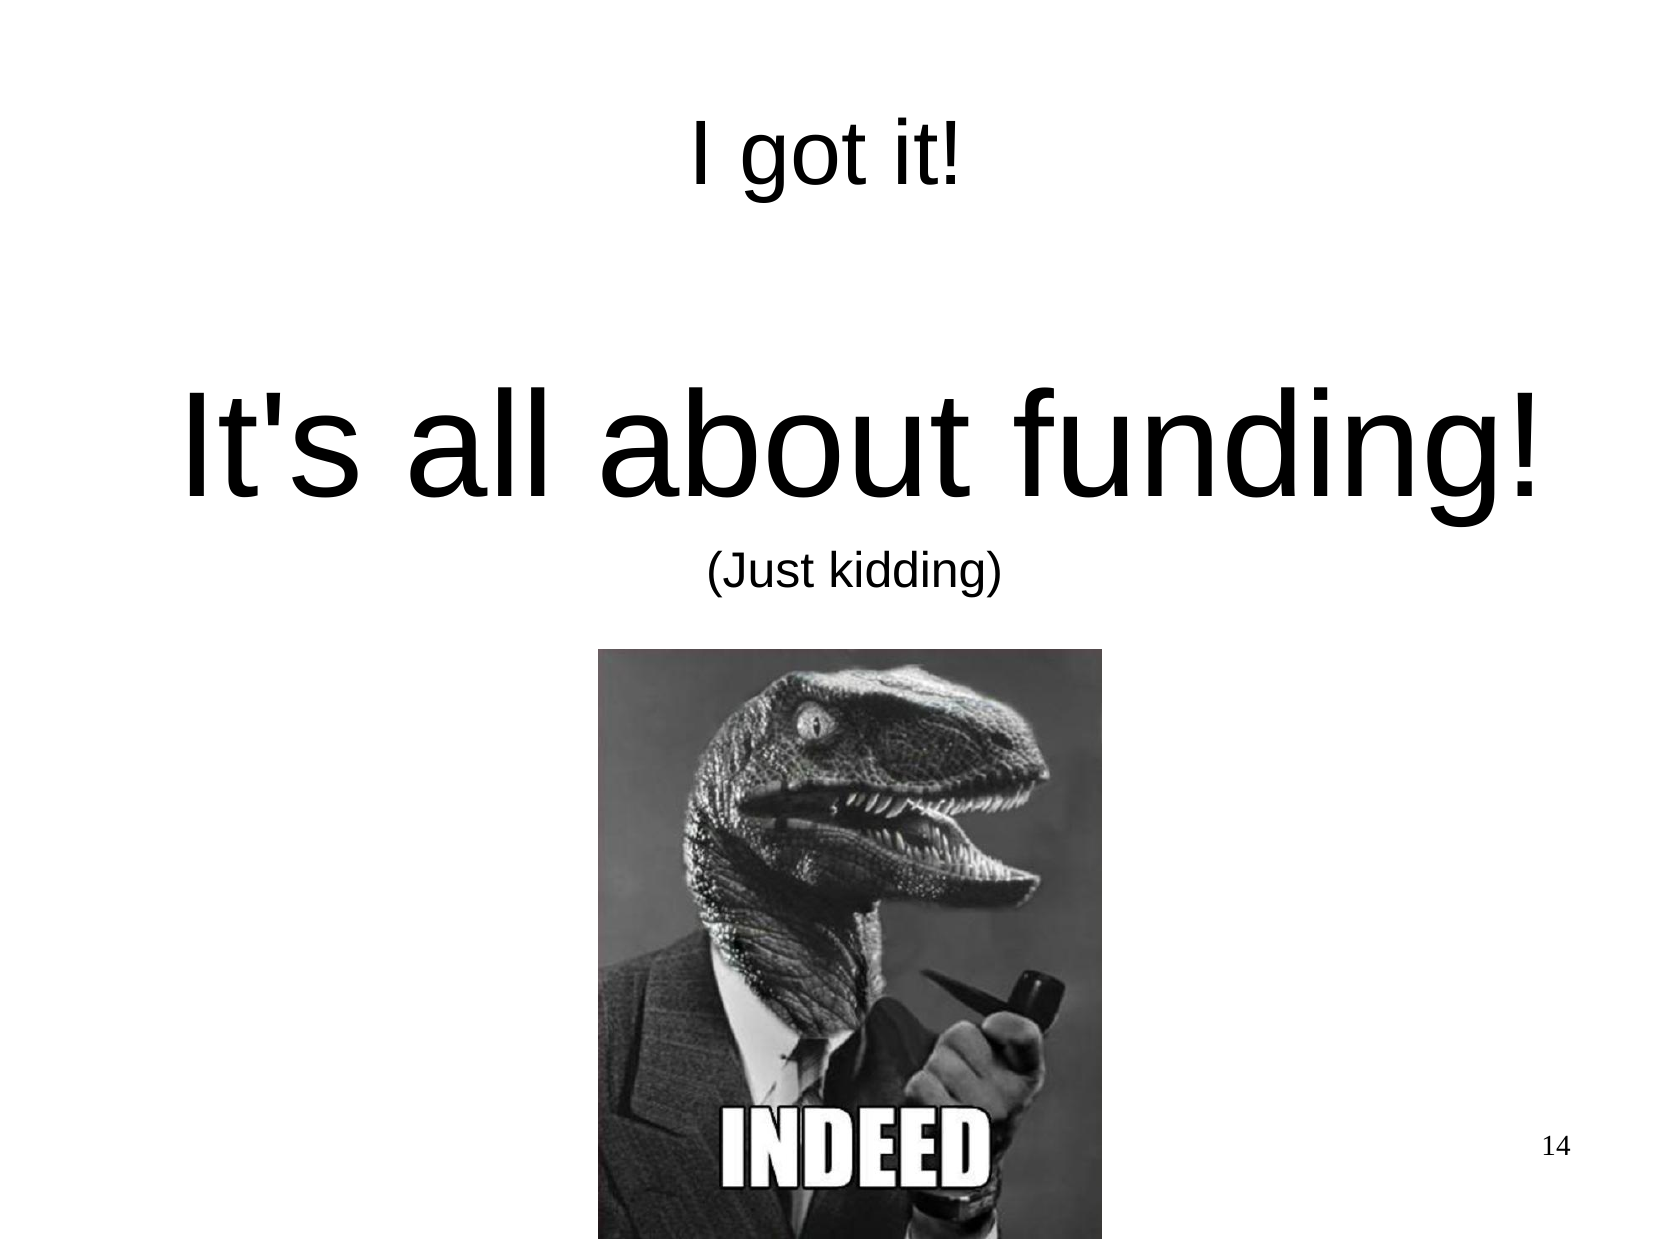

# I got it!
It's all about funding!
(Just kidding)
14